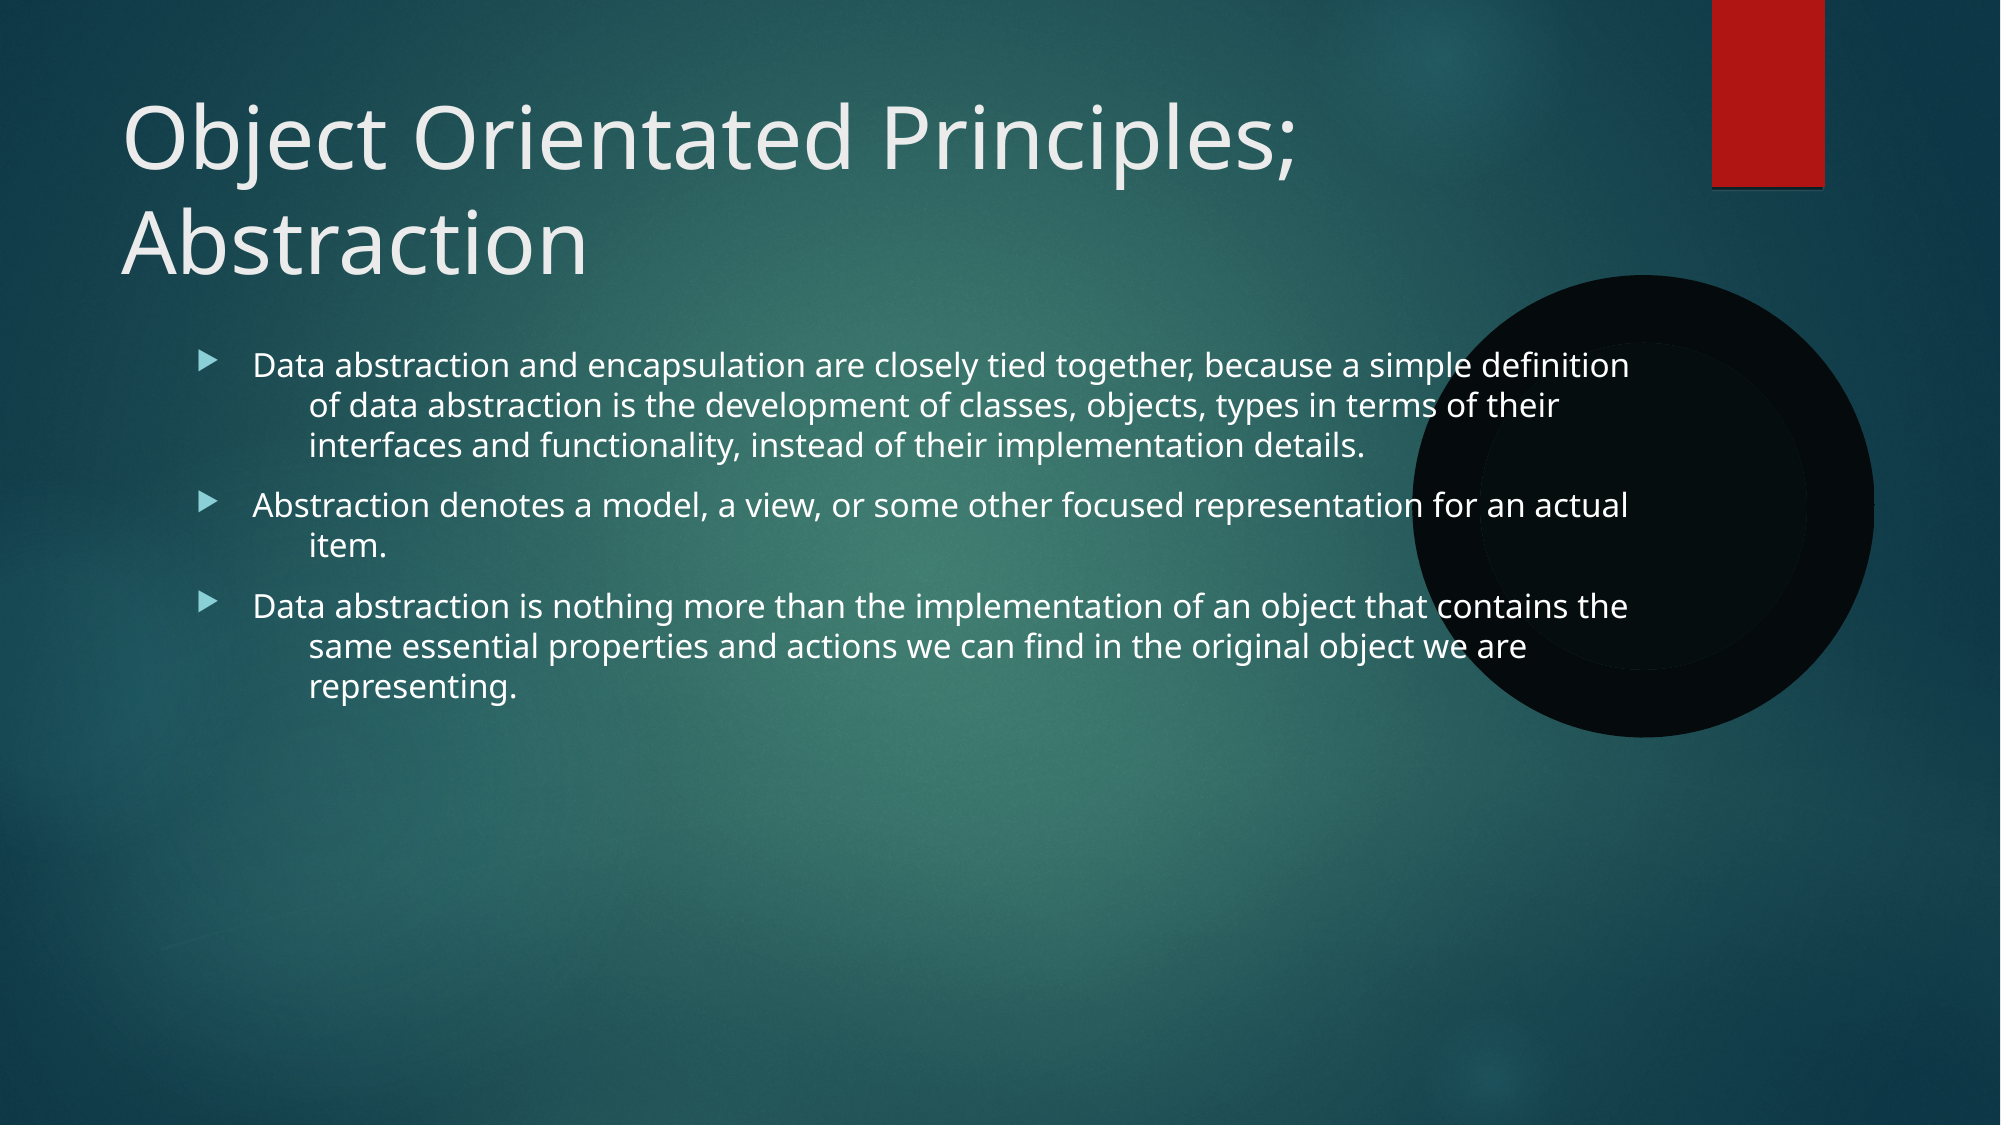

# Object Orientated Principles; Abstraction
Data abstraction and encapsulation are closely tied together, because a simple definition of data abstraction is the development of classes, objects, types in terms of their interfaces and functionality, instead of their implementation details.
Abstraction denotes a model, a view, or some other focused representation for an actual item.
Data abstraction is nothing more than the implementation of an object that contains the same essential properties and actions we can find in the original object we are representing.